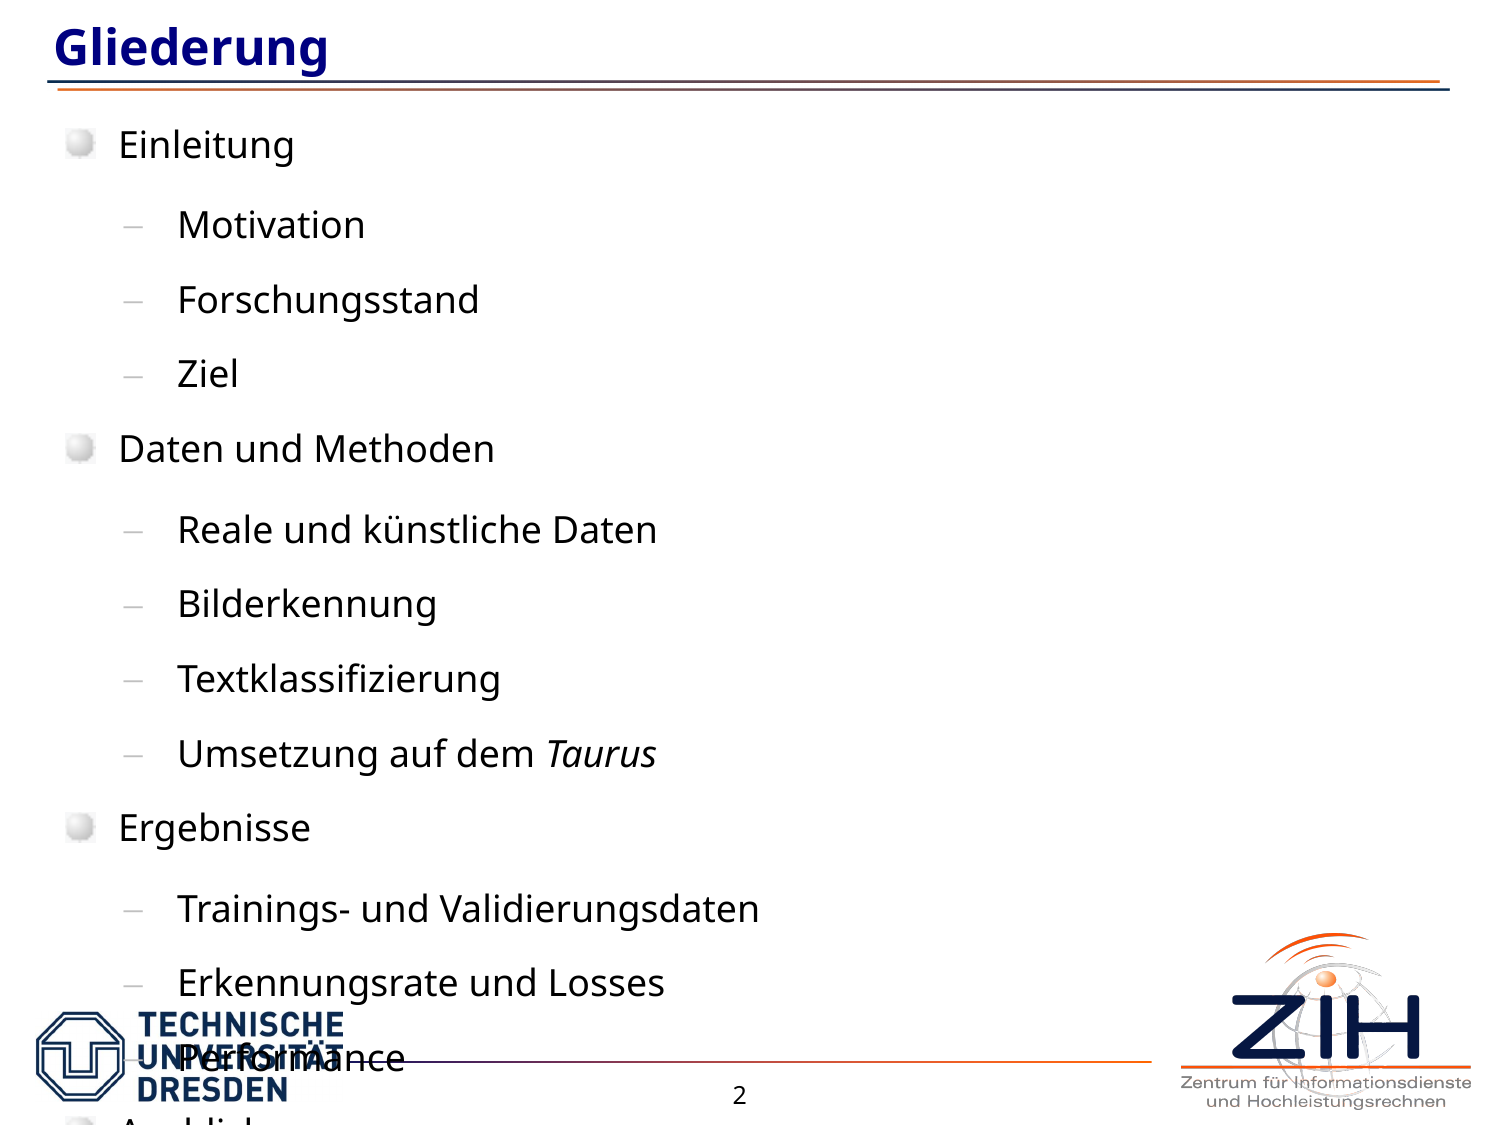

# Gliederung
Einleitung
Motivation
Forschungsstand
Ziel
Daten und Methoden
Reale und künstliche Daten
Bilderkennung
Textklassifizierung
Umsetzung auf dem Taurus
Ergebnisse
Trainings- und Validierungsdaten
Erkennungsrate und Losses
Performance
Ausblick
2